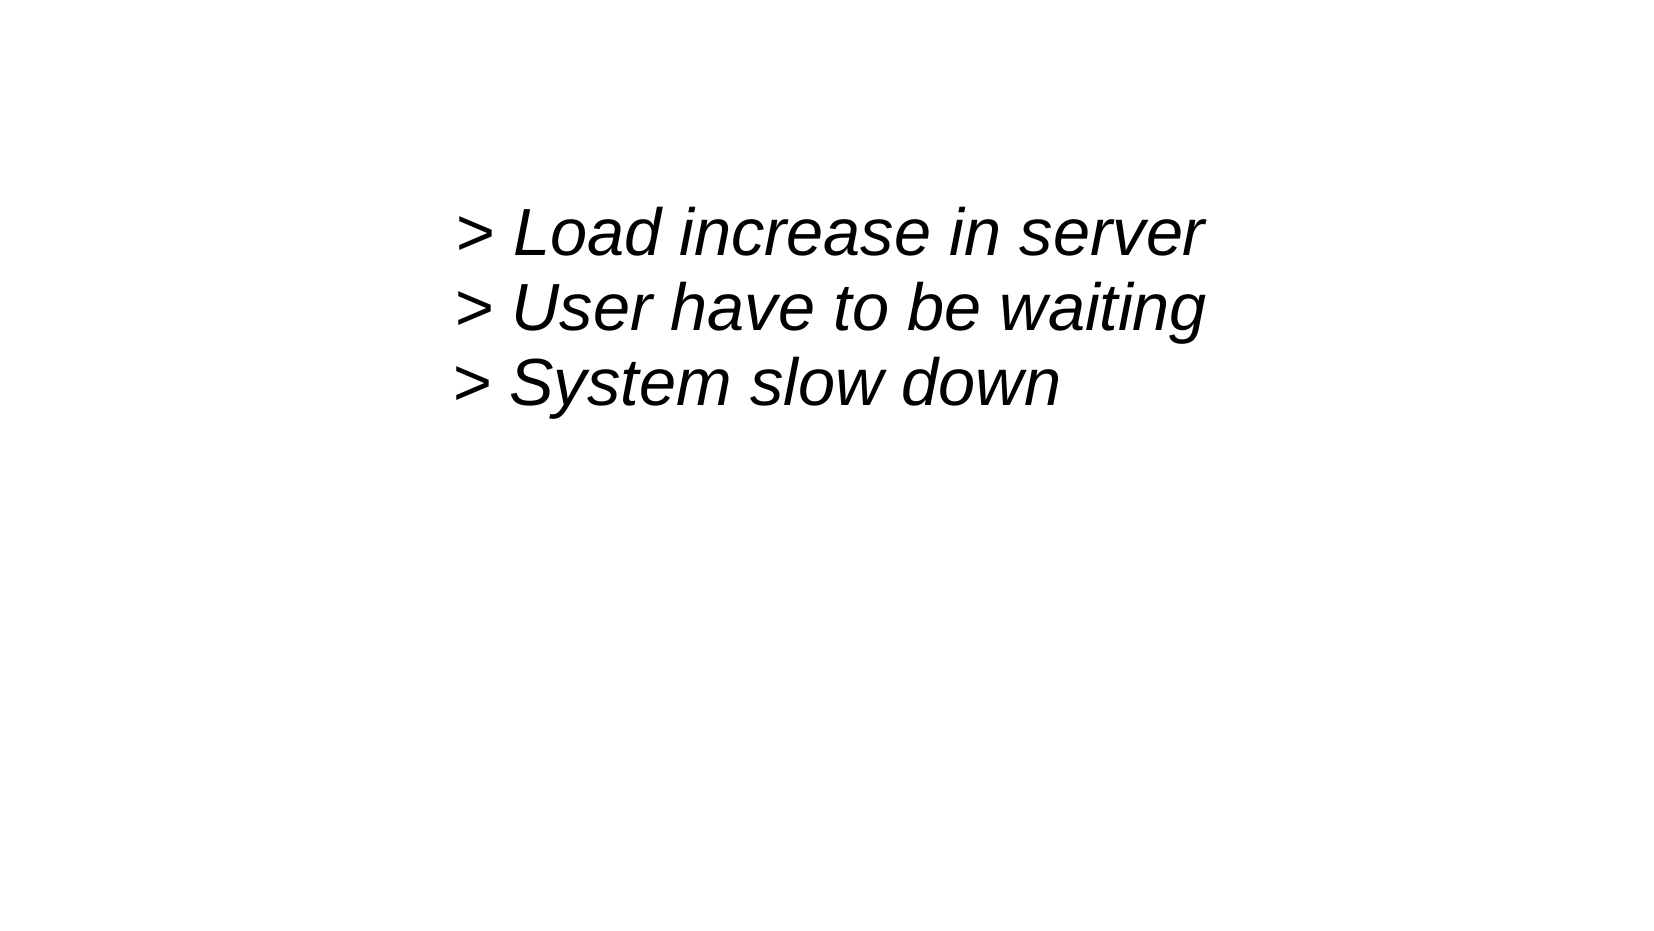

# > Load increase in server
> User have to be waiting
> System slow down